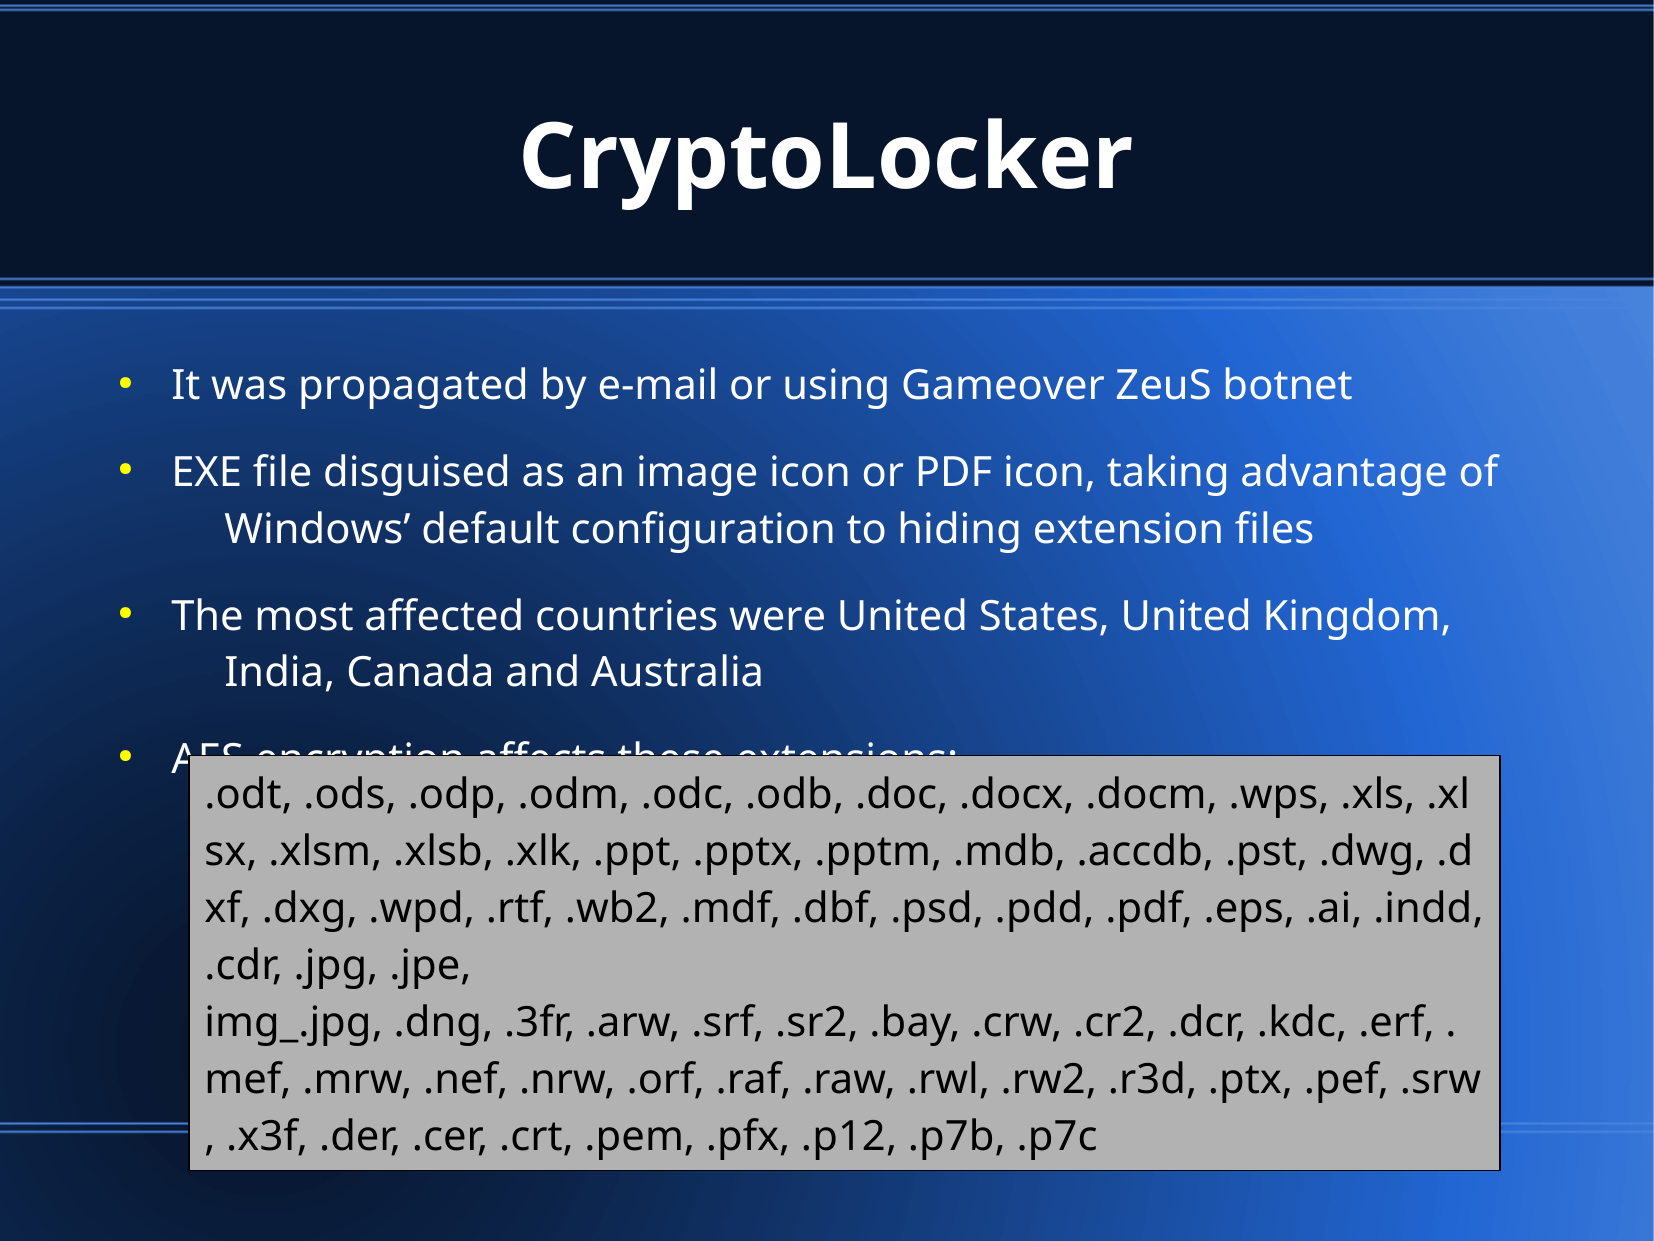

# CryptoLocker
It was propagated by e-mail or using Gameover ZeuS botnet
EXE file disguised as an image icon or PDF icon, taking advantage of Windows’ default configuration to hiding extension files
The most affected countries were United States, United Kingdom, India, Canada and Australia
AES encryption affects these extensions:
.odt, .ods, .odp, .odm, .odc, .odb, .doc, .docx, .docm, .wps, .xls, .xlsx, .xlsm, .xlsb, .xlk, .ppt, .pptx, .pptm, .mdb, .accdb, .pst, .dwg, .dxf, .dxg, .wpd, .rtf, .wb2, .mdf, .dbf, .psd, .pdd, .pdf, .eps, .ai, .indd, .cdr, .jpg, .jpe, img_.jpg, .dng, .3fr, .arw, .srf, .sr2, .bay, .crw, .cr2, .dcr, .kdc, .erf, .mef, .mrw, .nef, .nrw, .orf, .raf, .raw, .rwl, .rw2, .r3d, .ptx, .pef, .srw, .x3f, .der, .cer, .crt, .pem, .pfx, .p12, .p7b, .p7c